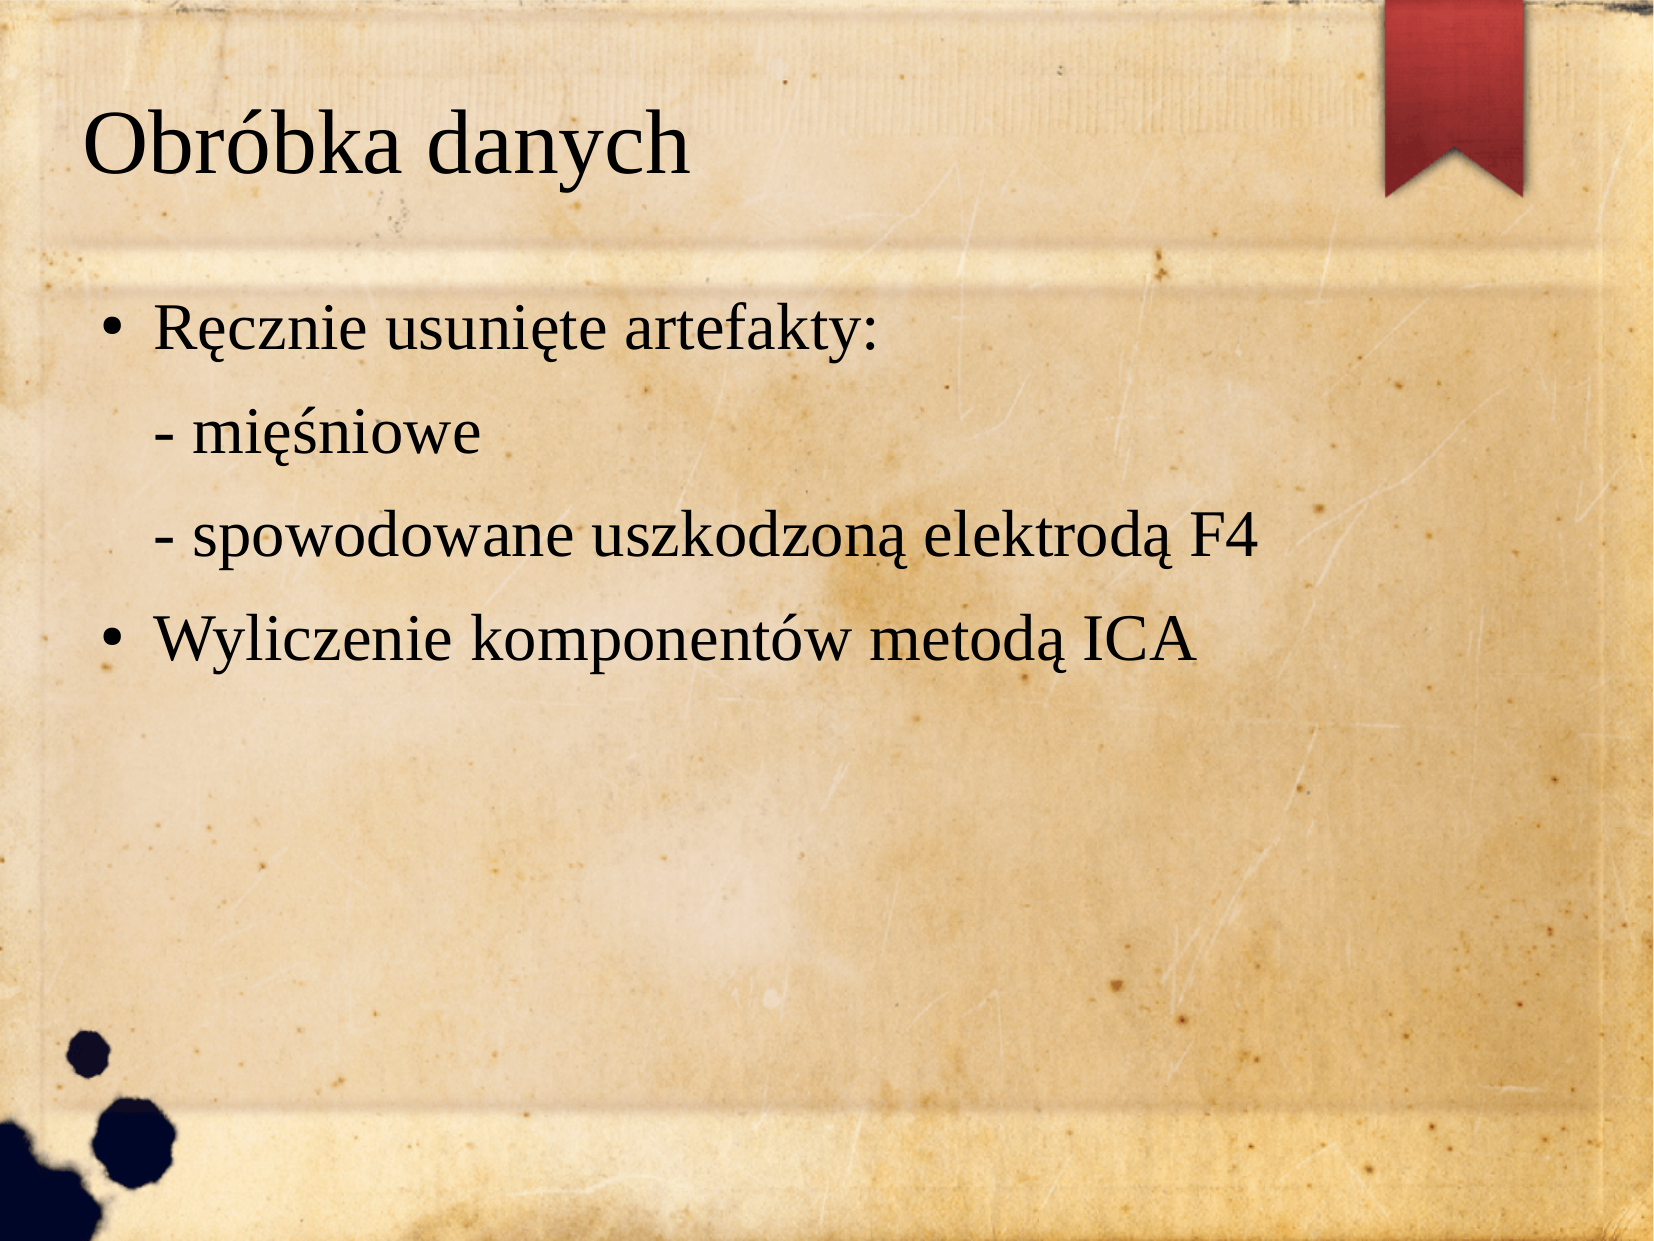

# Obróbka danych
Ręcznie usunięte artefakty:
- mięśniowe
- spowodowane uszkodzoną elektrodą F4
Wyliczenie komponentów metodą ICA